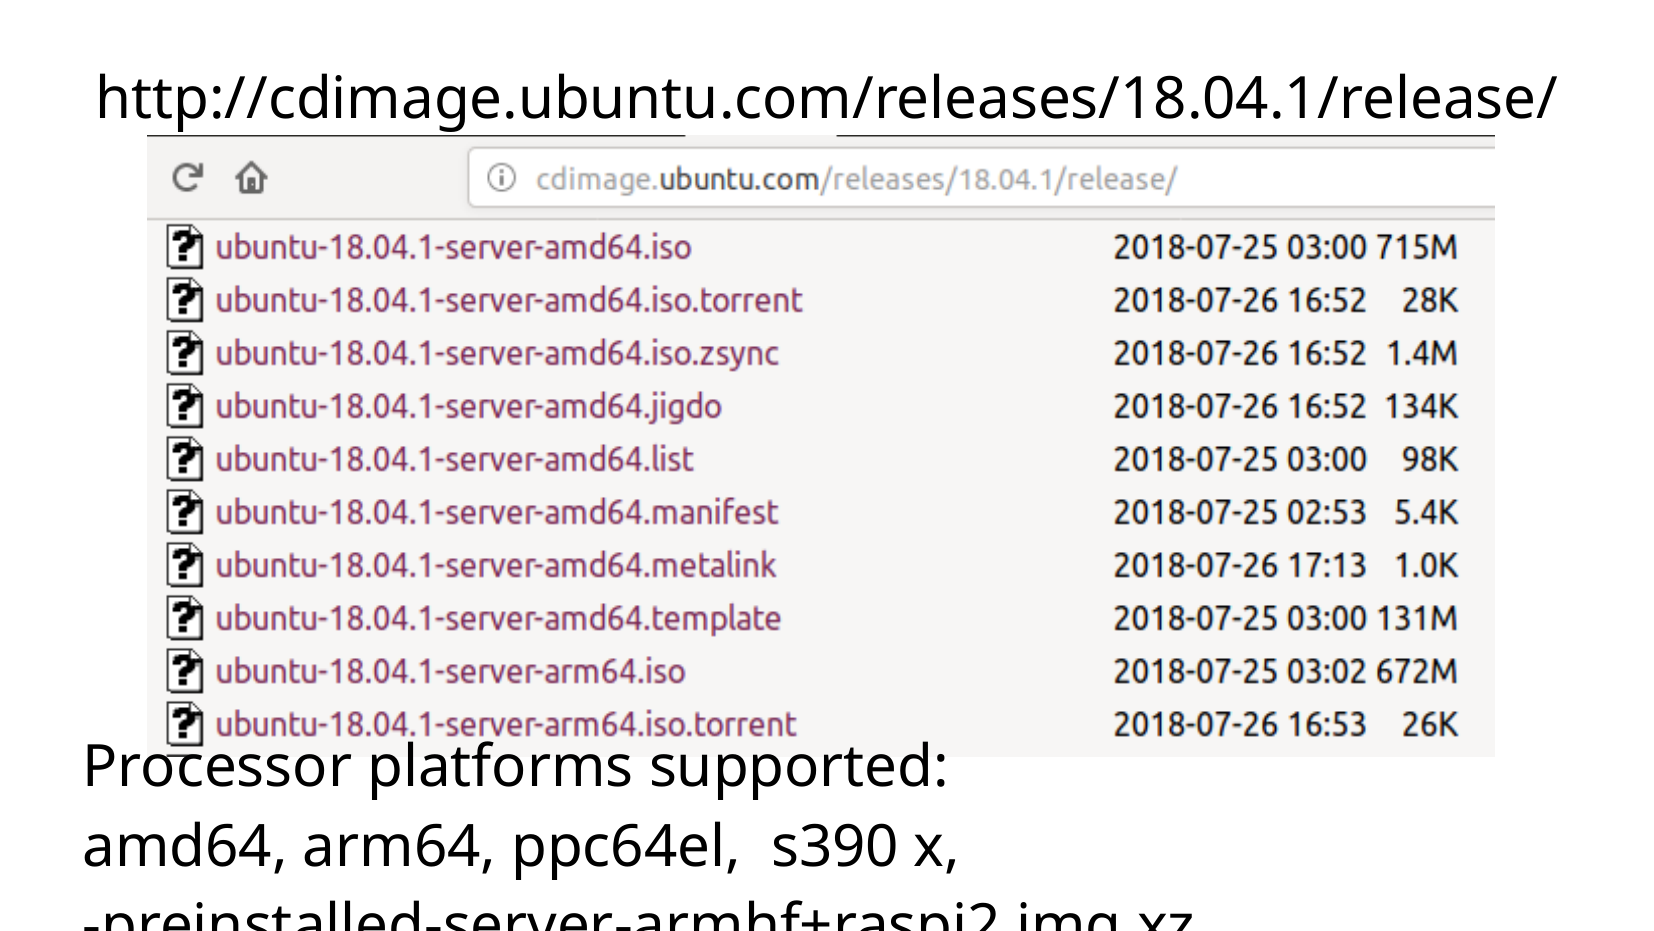

# http://cdimage.ubuntu.com/releases/18.04.1/release/
Processor platforms supported:
amd64, arm64, ppc64el, s390 x,
-preinstalled-server-armhf+raspi2.img.xz